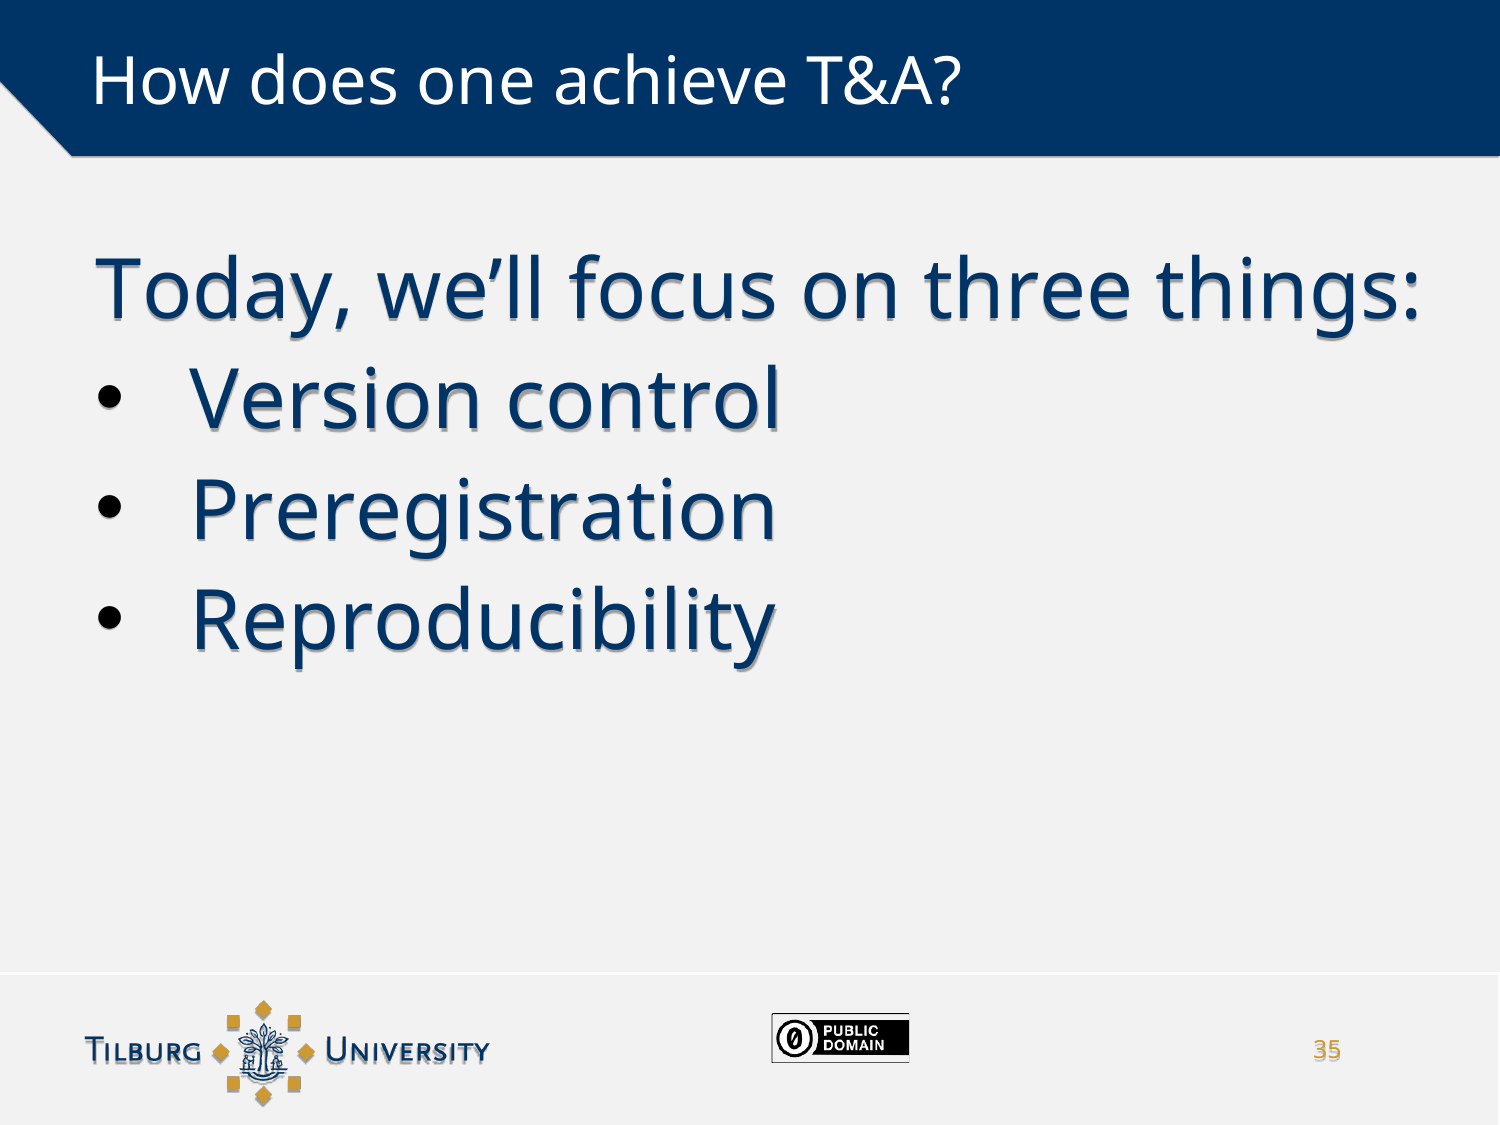

# How does one achieve T&A?
Today, we’ll focus on three things:
Version control
Preregistration
Reproducibility